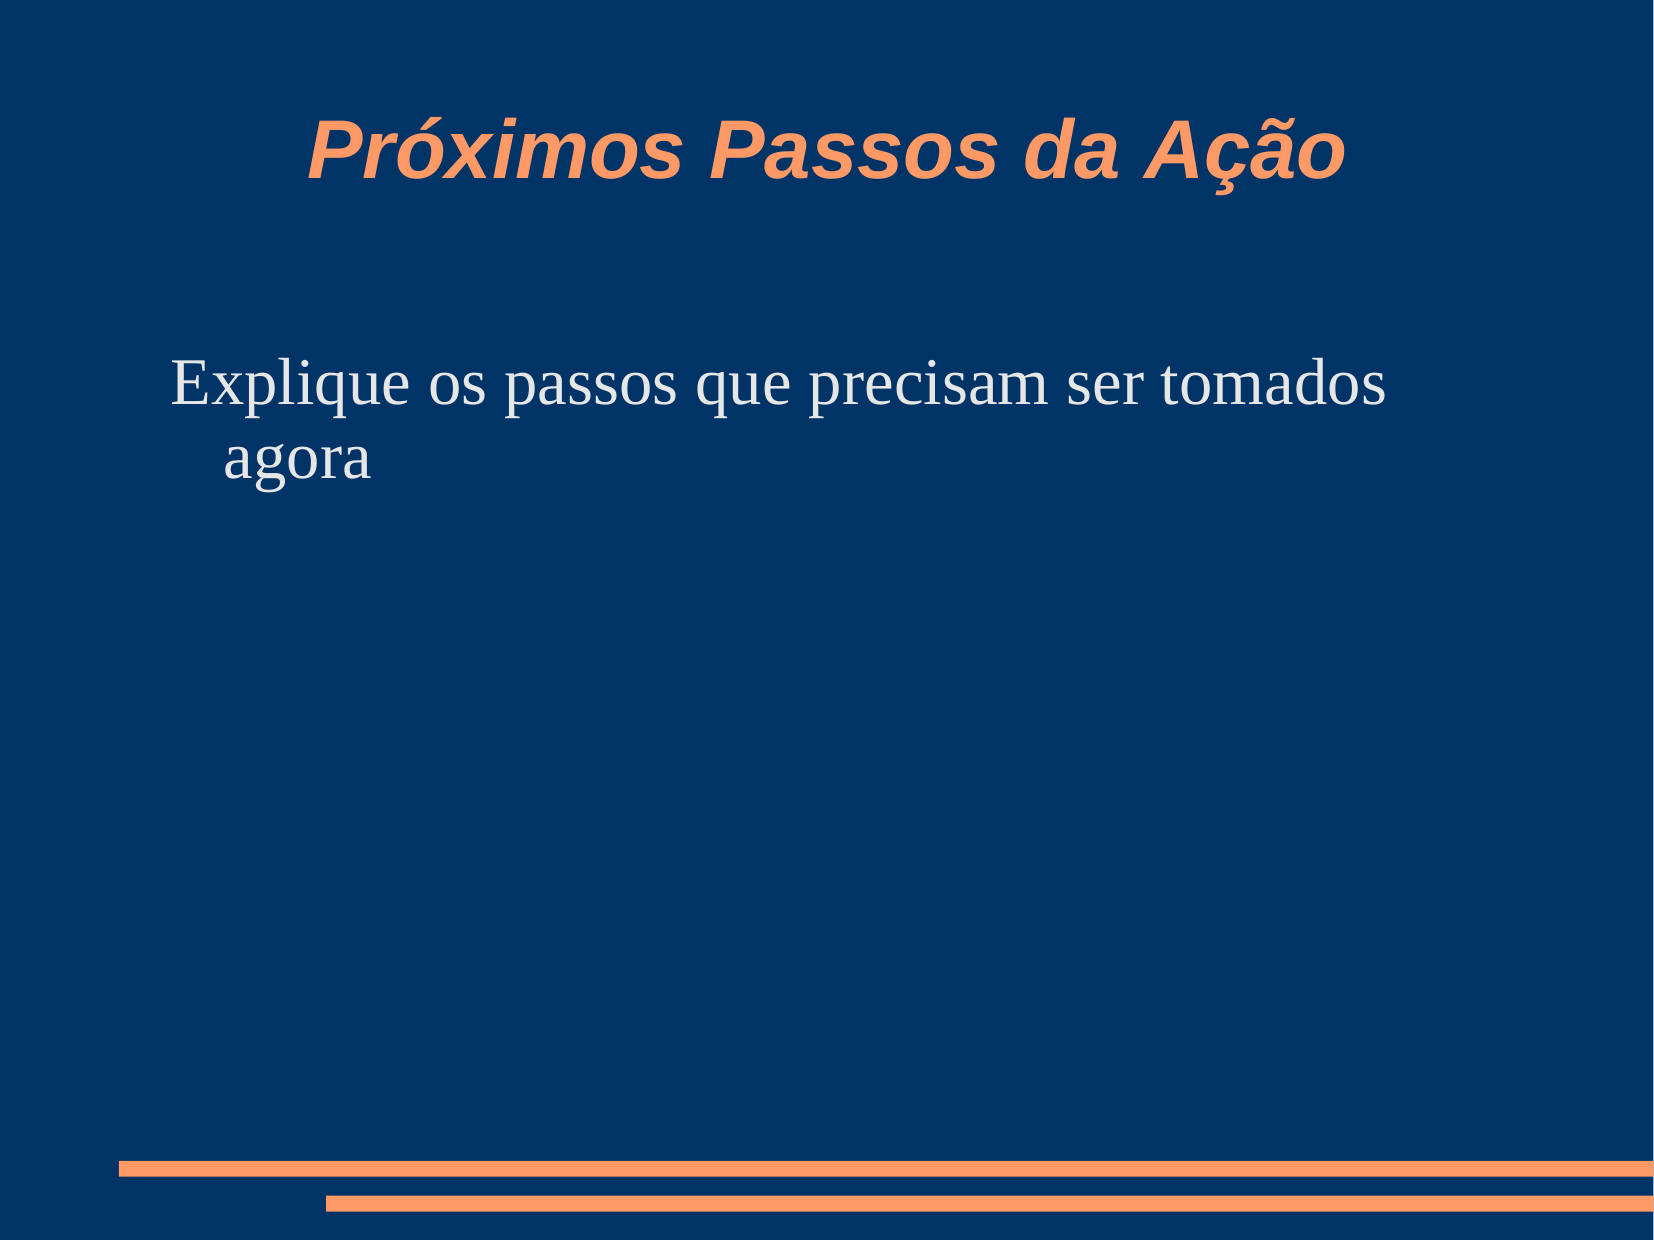

# Próximos Passos da Ação
Explique os passos que precisam ser tomados agora